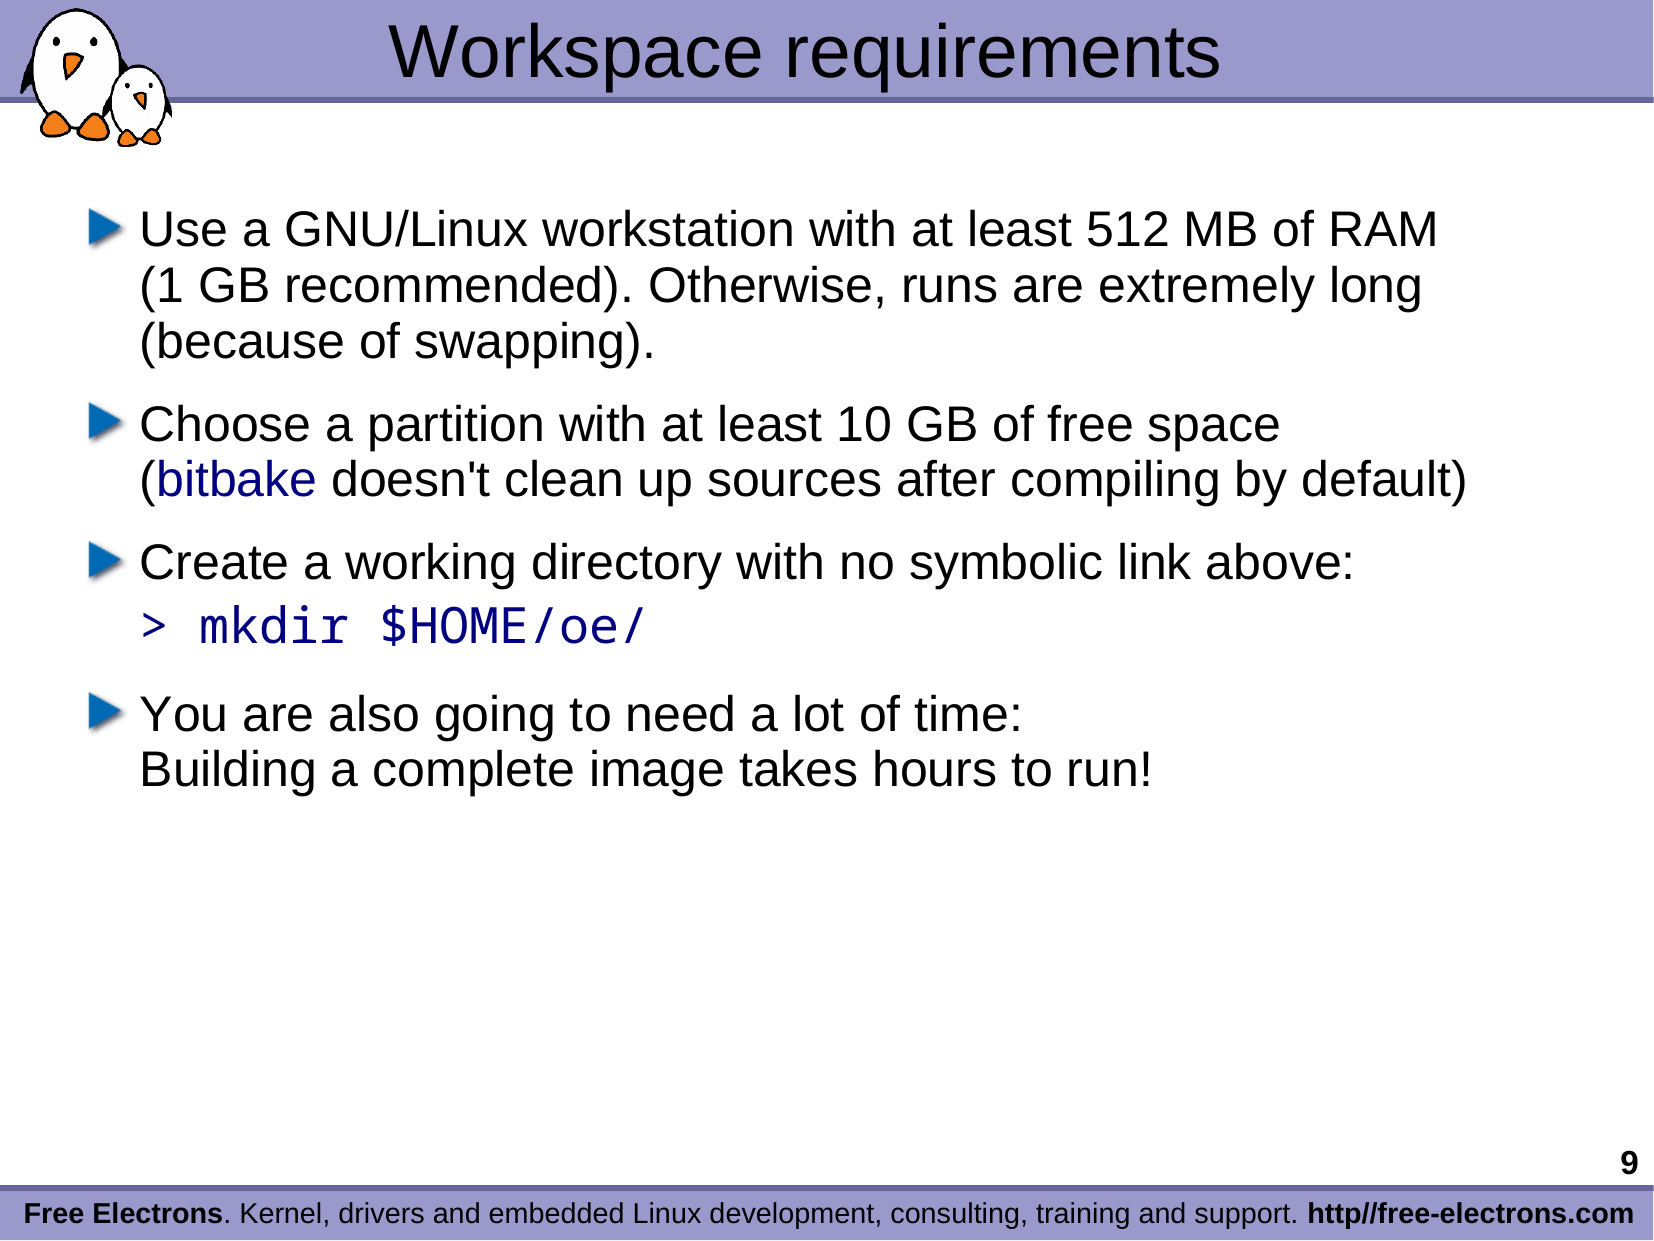

# Workspace requirements
Use a GNU/Linux workstation with at least 512 MB of RAM
(1 GB recommended). Otherwise, runs are extremely long (because of swapping).
Choose a partition with at least 10 GB of free space
(bitbake doesn't clean up sources after compiling by default)
Create a working directory with no symbolic link above:
> mkdir $HOME/oe/
You are also going to need a lot of time:
Building a complete image takes hours to run!